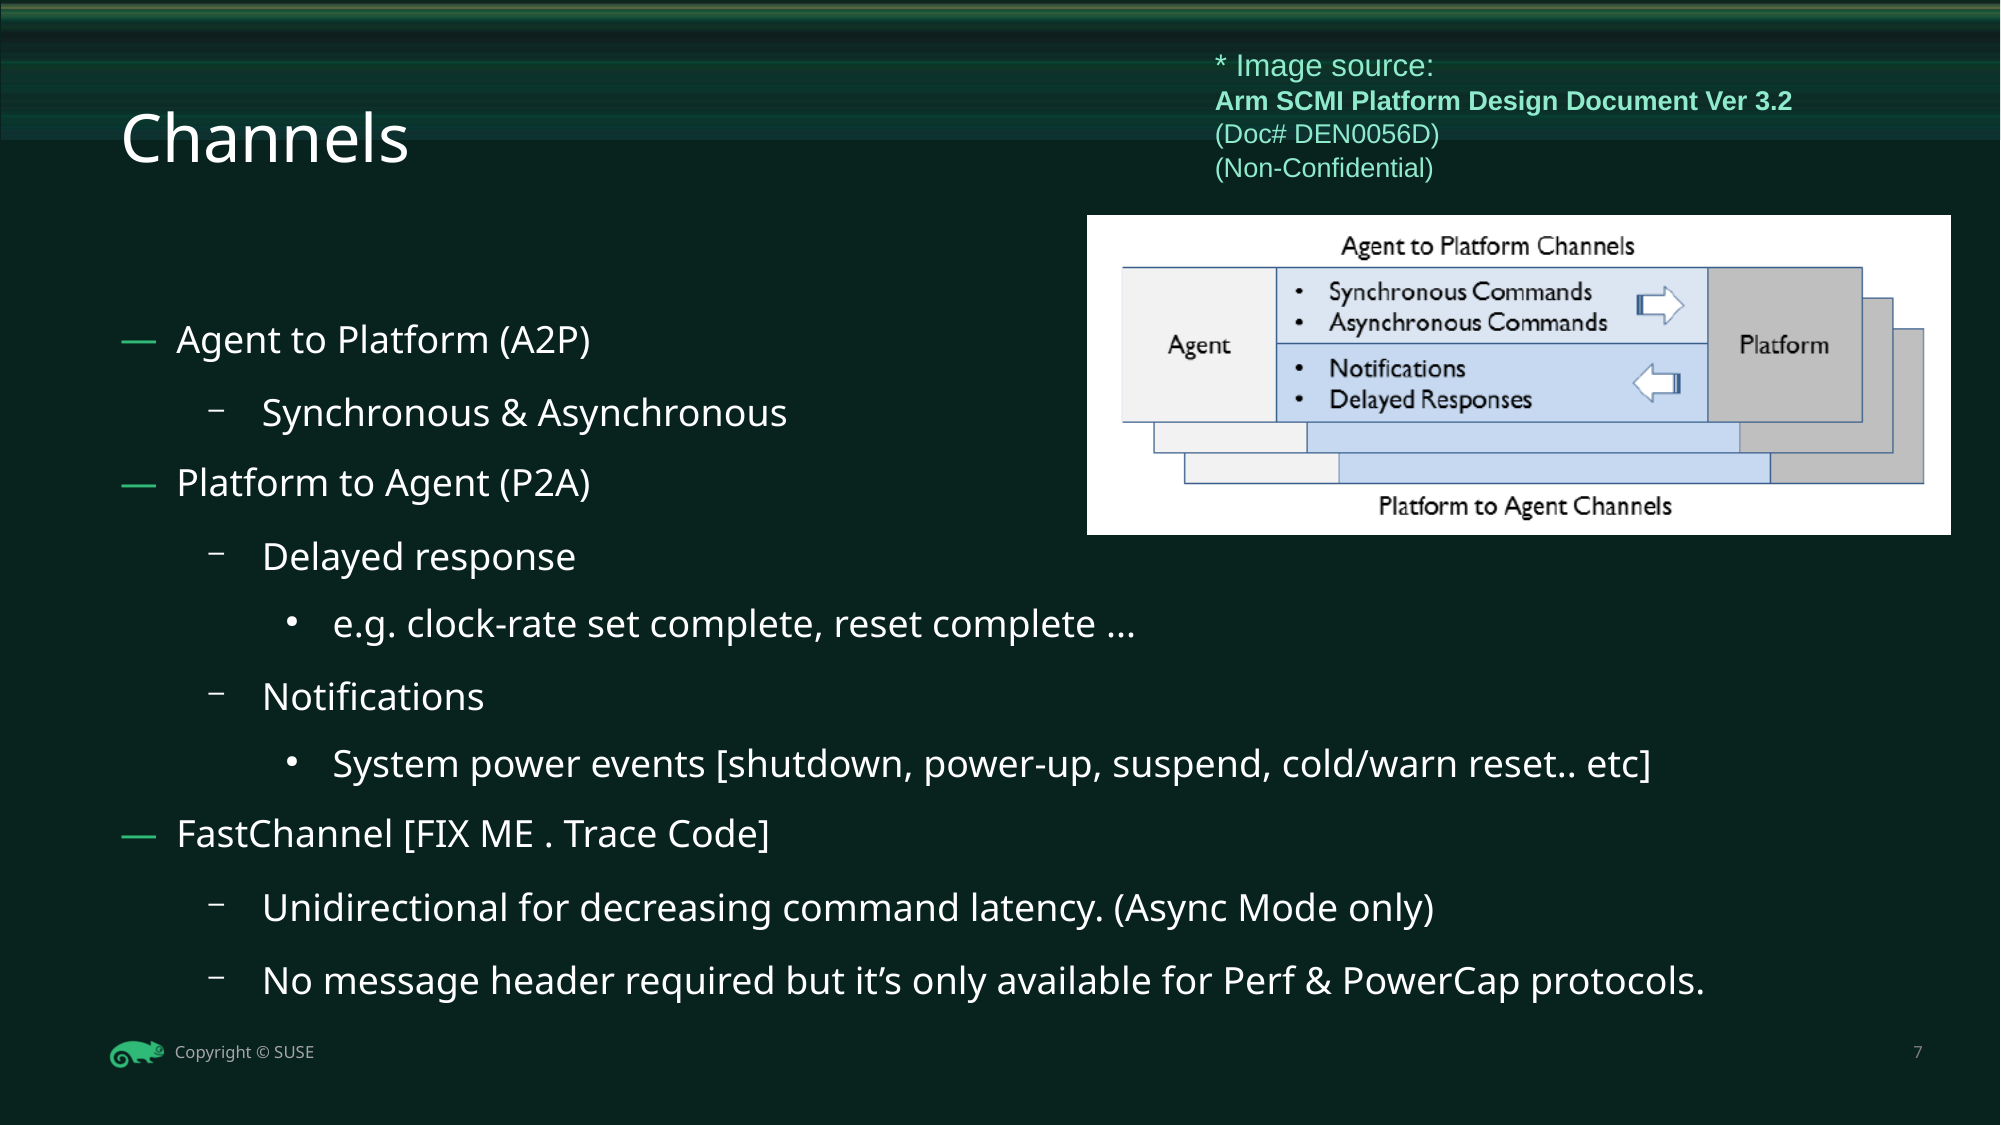

* Image source:
Arm SCMI Platform Design Document Ver 3.2
(Doc# DEN0056D)
(Non-Confidential)
Channels
# Agent to Platform (A2P)
Synchronous & Asynchronous
Platform to Agent (P2A)
Delayed response
e.g. clock-rate set complete, reset complete ...
Notifications
System power events [shutdown, power-up, suspend, cold/warn reset.. etc]
FastChannel [FIX ME . Trace Code]
Unidirectional for decreasing command latency. (Async Mode only)
No message header required but it’s only available for Perf & PowerCap protocols.
7